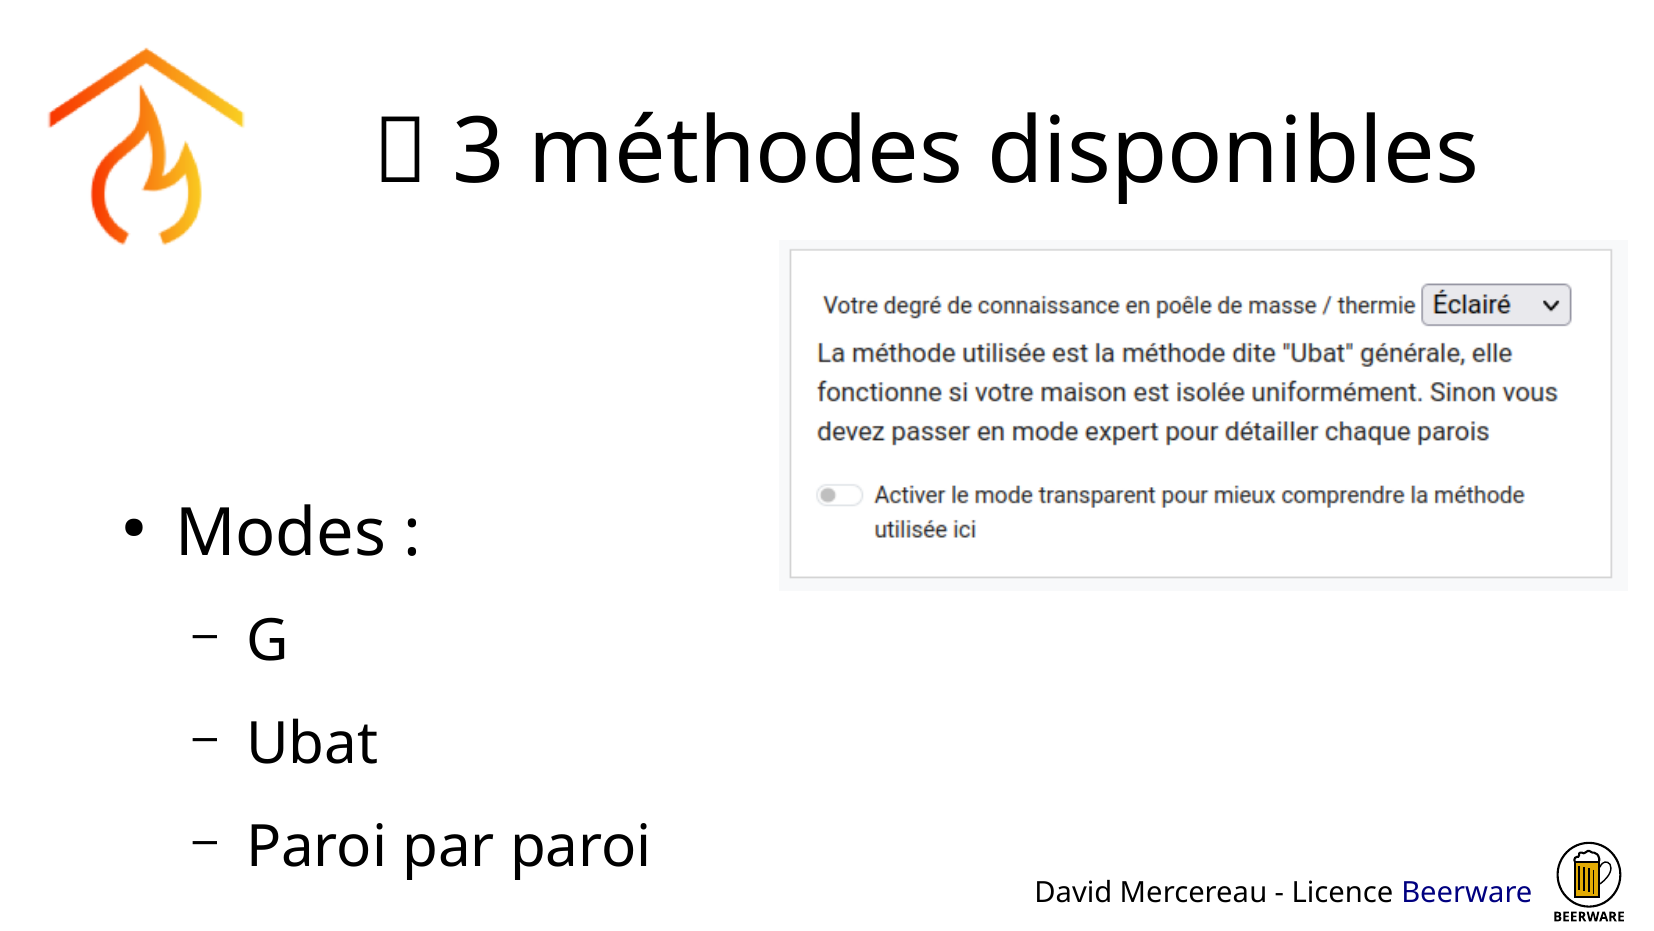

# 🥼 3 méthodes disponibles
Modes :
G
Ubat
Paroi par paroi